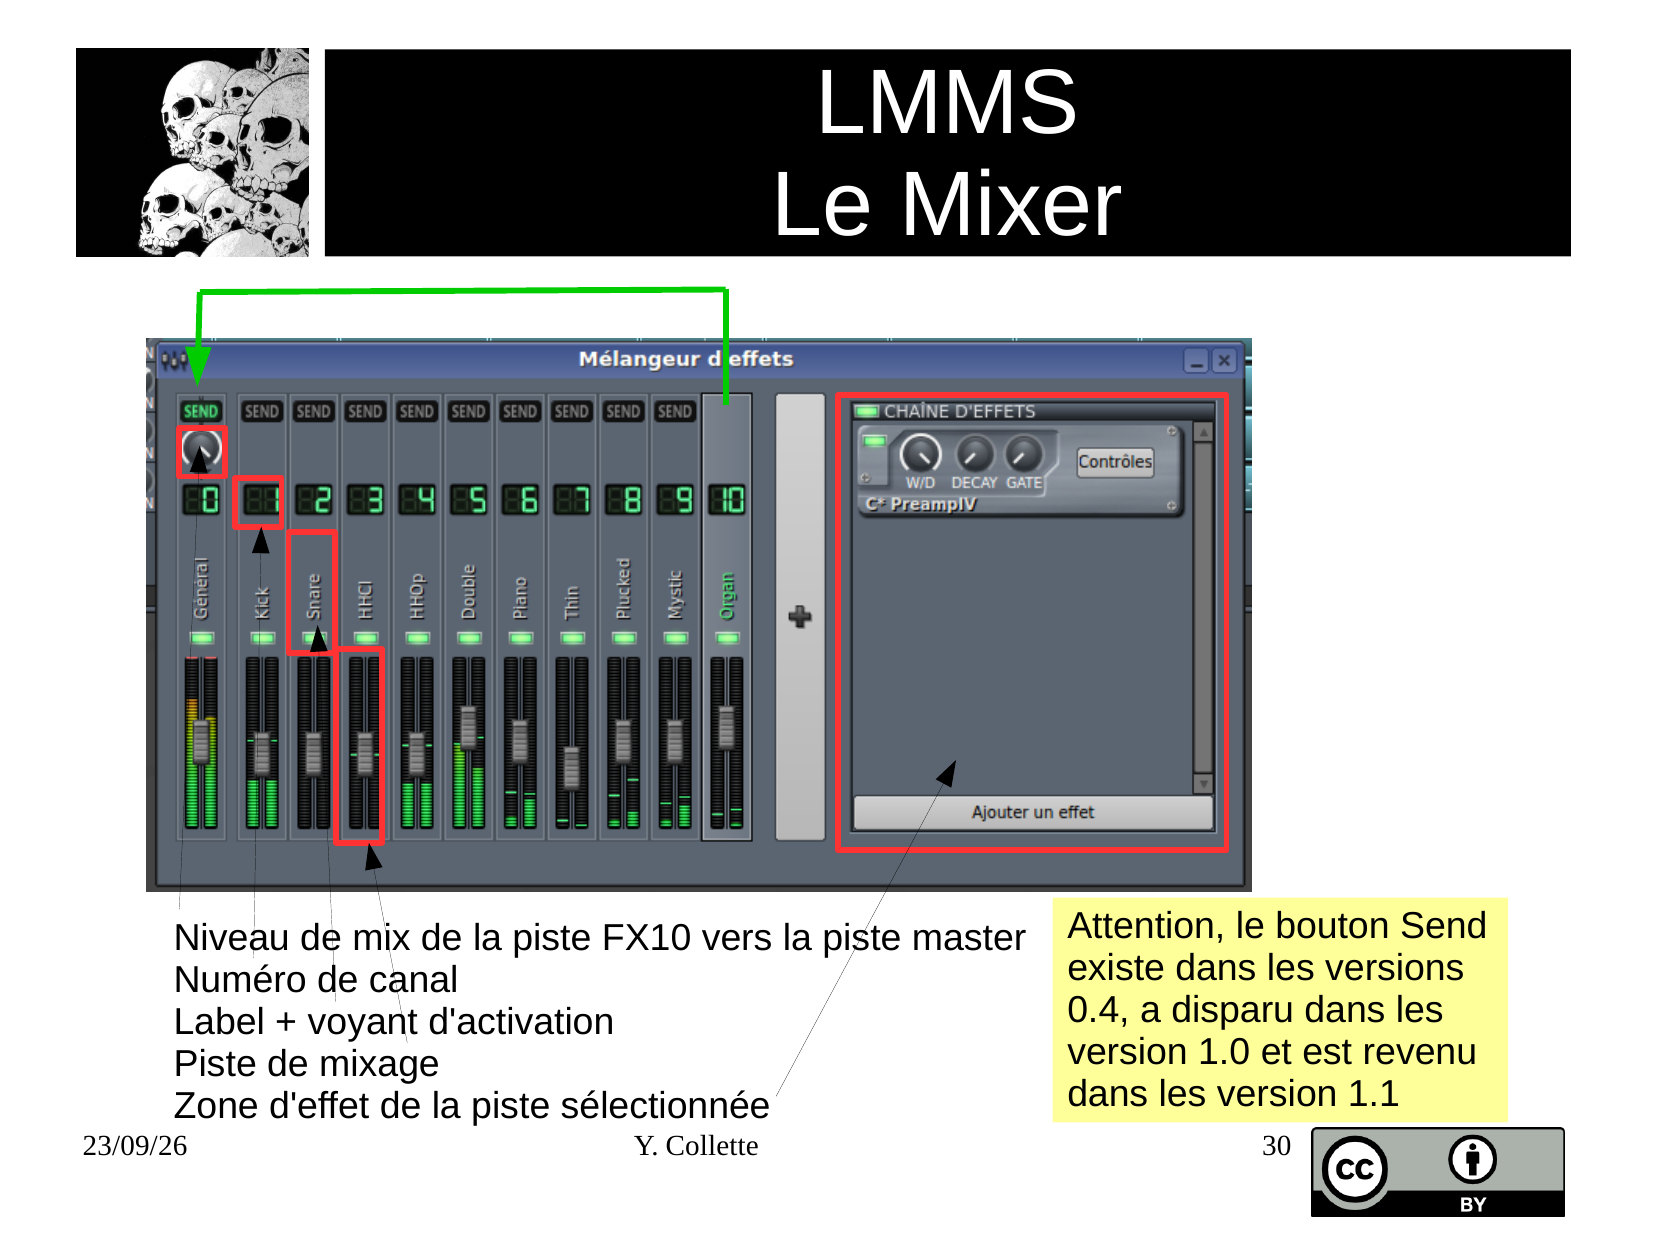

# LMMS Le Mixer
Attention, le bouton Send existe dans les versions 0.4, a disparu dans les version 1.0 et est revenu dans les version 1.1
Niveau de mix de la piste FX10 vers la piste master
Numéro de canal
Label + voyant d'activation
Piste de mixage
Zone d'effet de la piste sélectionnée
Y. Collette
30